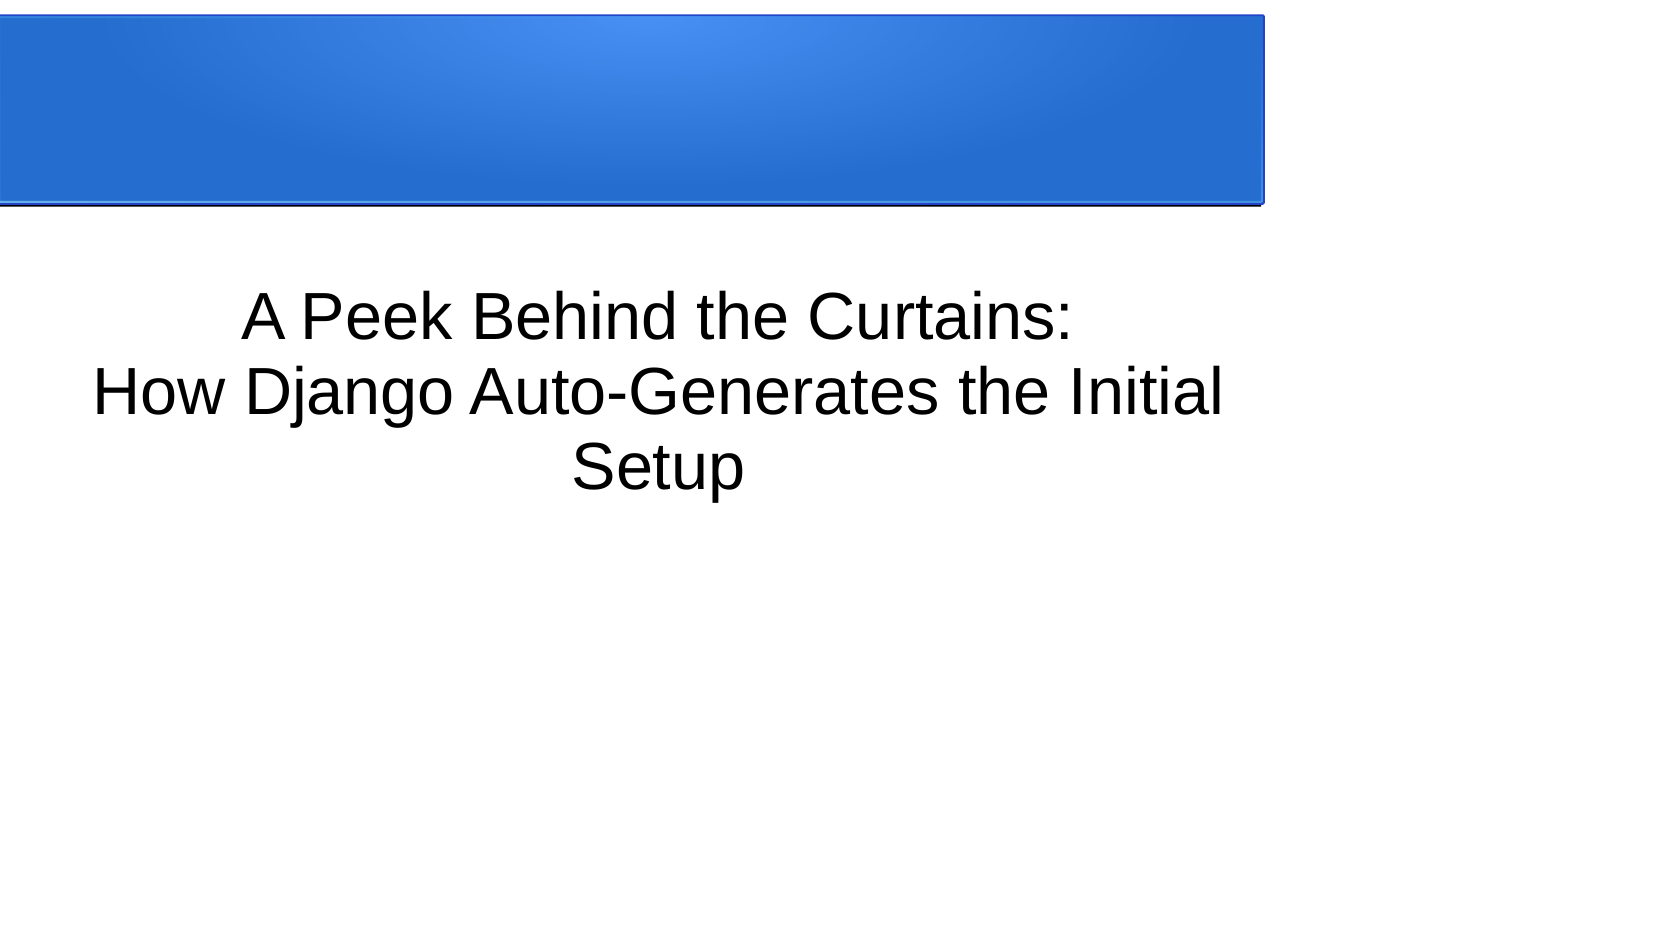

# A Peek Behind the Curtains:
How Django Auto-Generates the Initial Setup